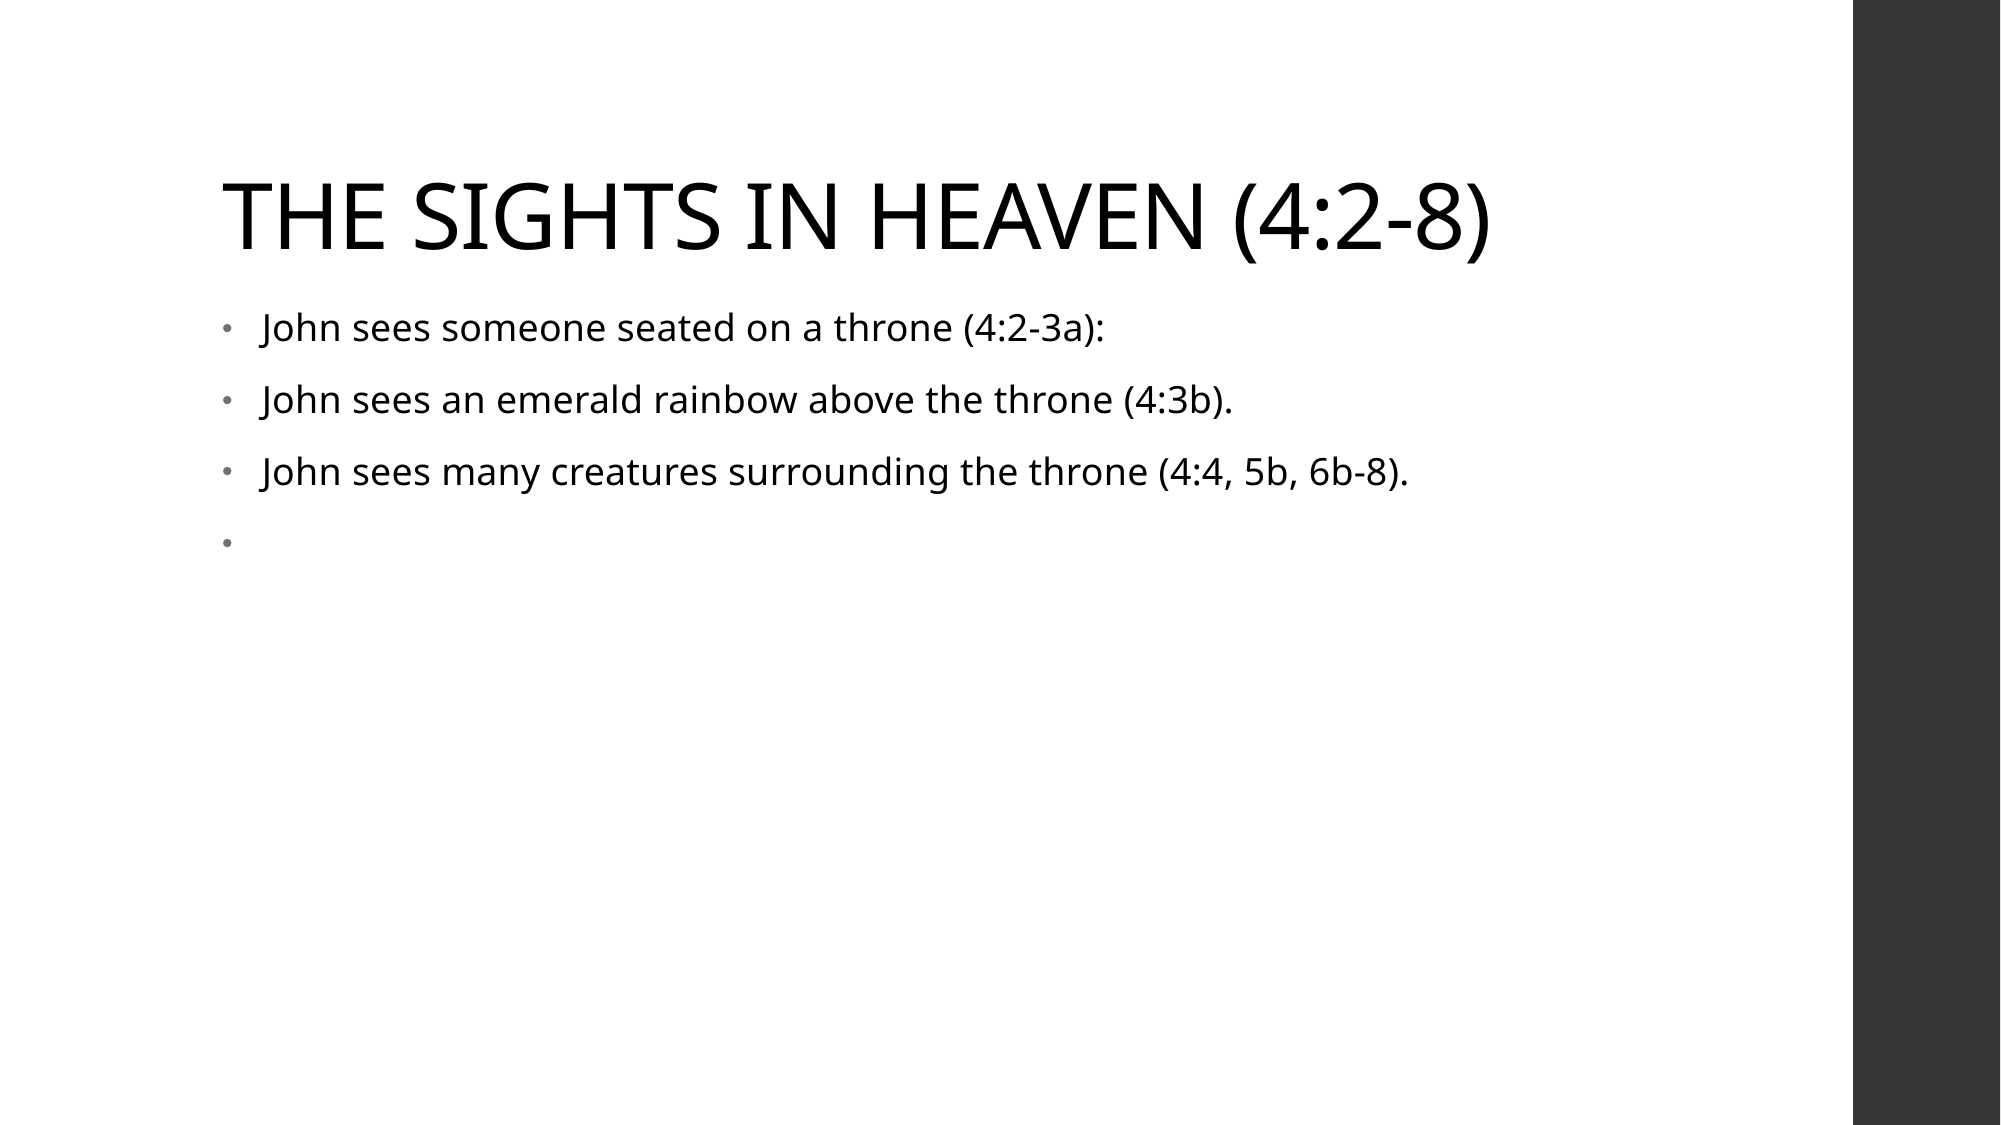

# THE SIGHTS IN HEAVEN (4:2-8)
 John sees someone seated on a throne (4:2-3a):
 John sees an emerald rainbow above the throne (4:3b).
 John sees many creatures surrounding the throne (4:4, 5b, 6b-8).